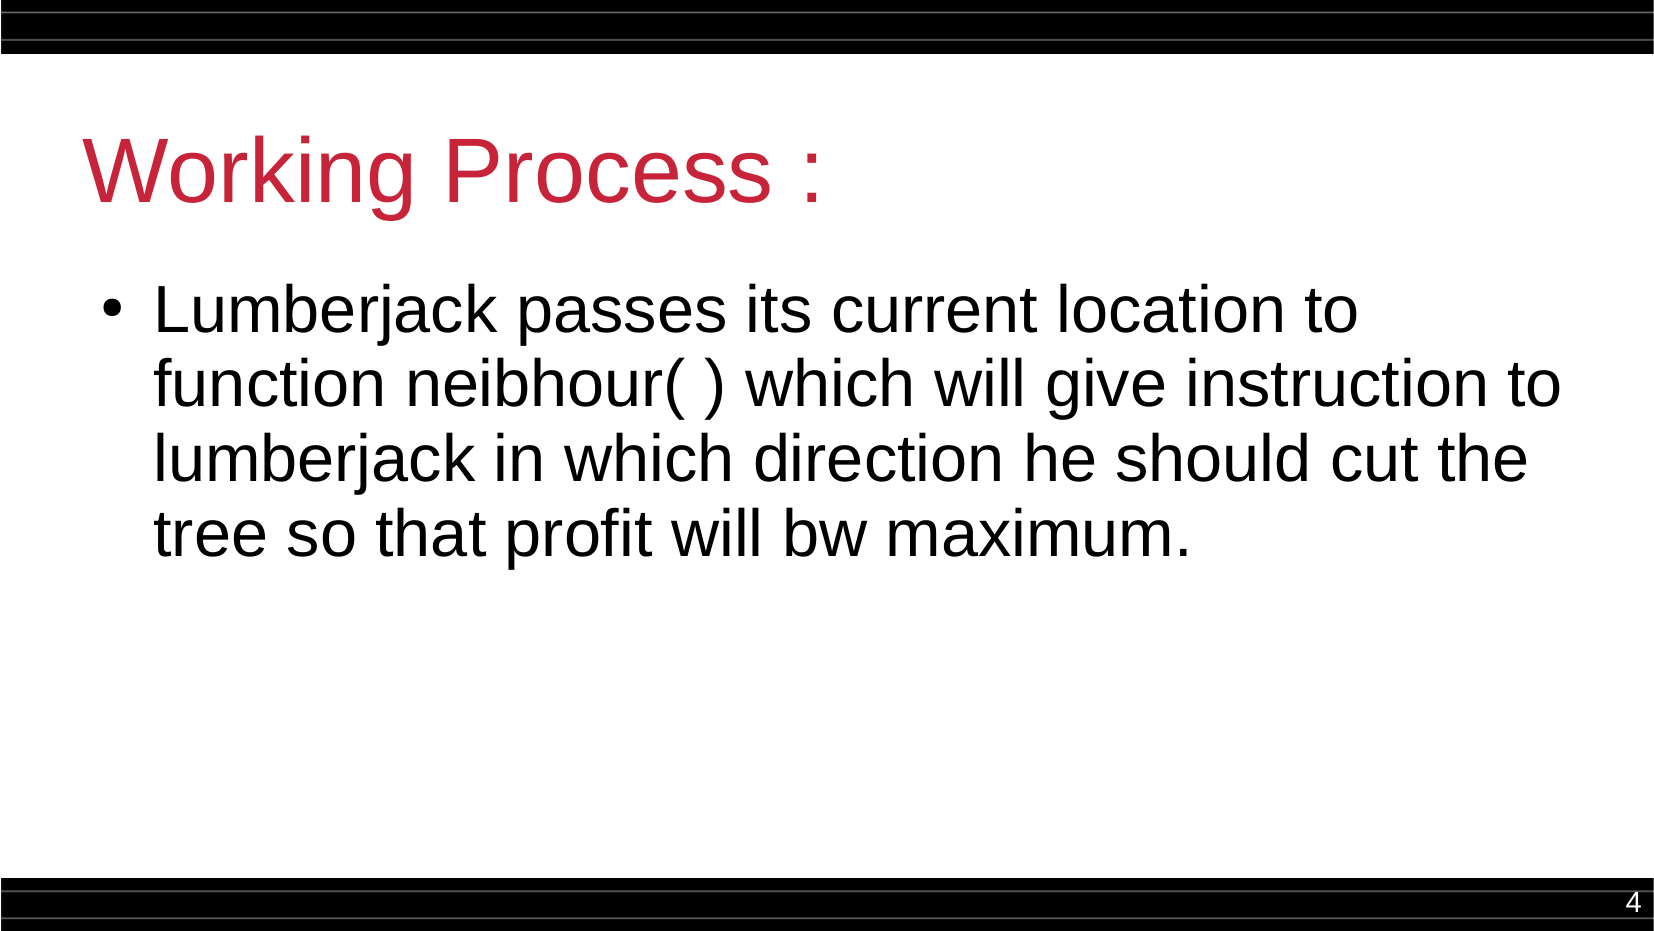

# Working Process :
Lumberjack passes its current location to function neibhour( ) which will give instruction to lumberjack in which direction he should cut the tree so that profit will bw maximum.